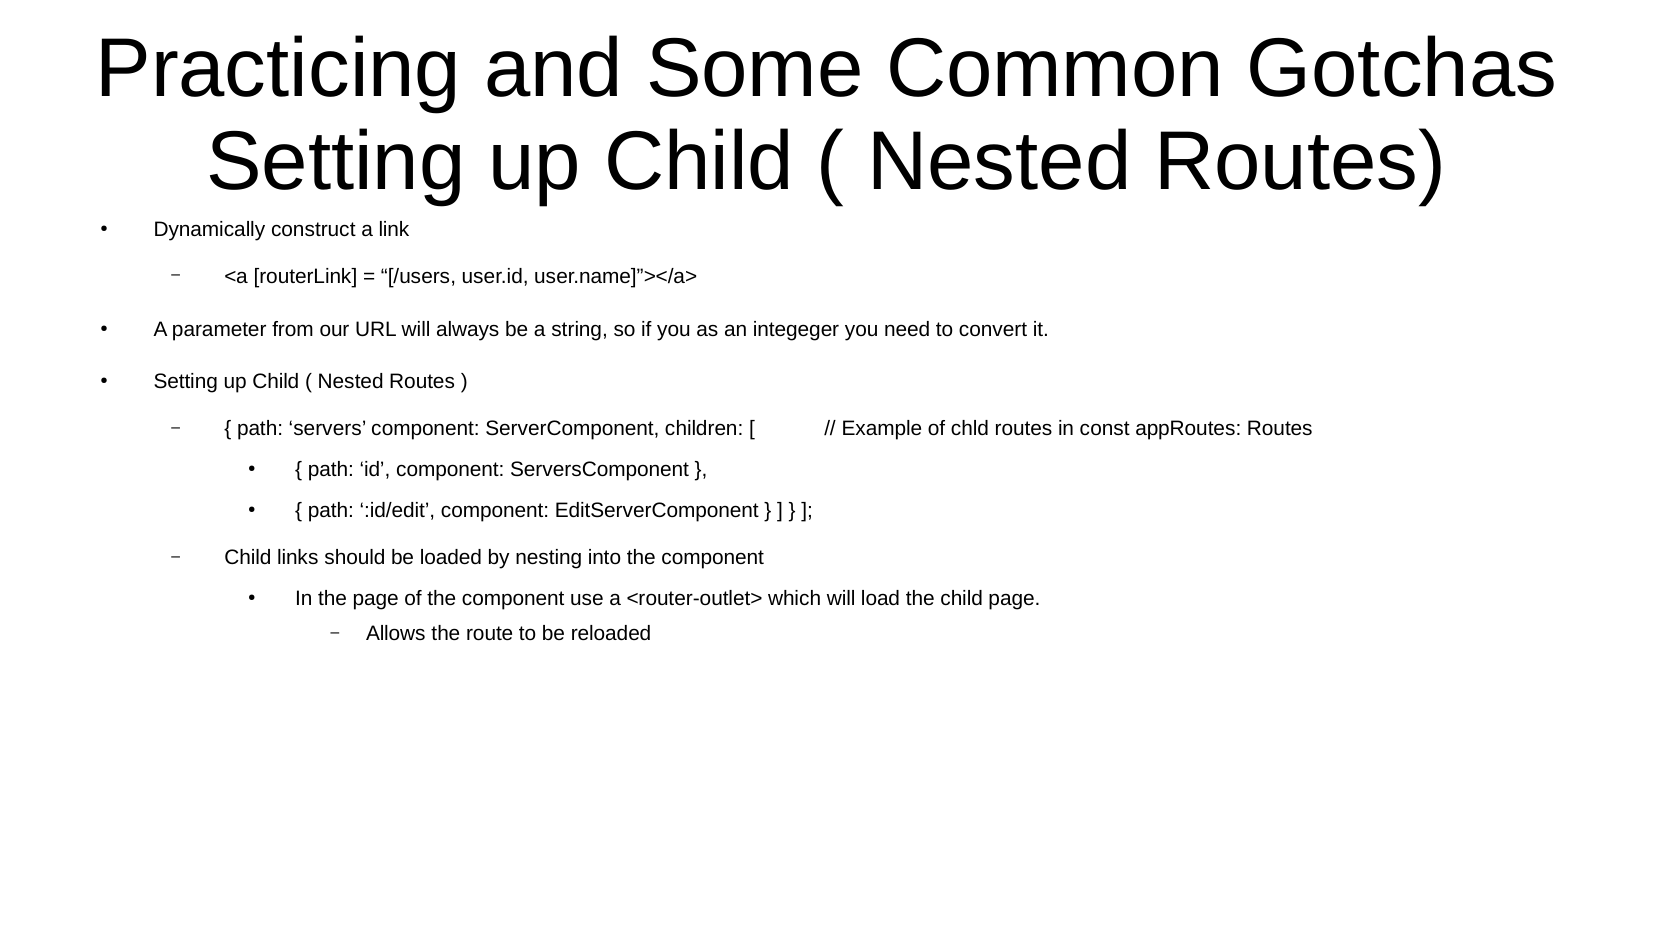

# Practicing and Some Common Gotchas Setting up Child ( Nested Routes)
Dynamically construct a link
<a [routerLink] = “[/users, user.id, user.name]”></a>
A parameter from our URL will always be a string, so if you as an integeger you need to convert it.
Setting up Child ( Nested Routes )
{ path: ‘servers’ component: ServerComponent, children: [	// Example of chld routes in const appRoutes: Routes
{ path: ‘id’, component: ServersComponent },
{ path: ‘:id/edit’, component: EditServerComponent } ] } ];
Child links should be loaded by nesting into the component
In the page of the component use a <router-outlet> which will load the child page.
Allows the route to be reloaded